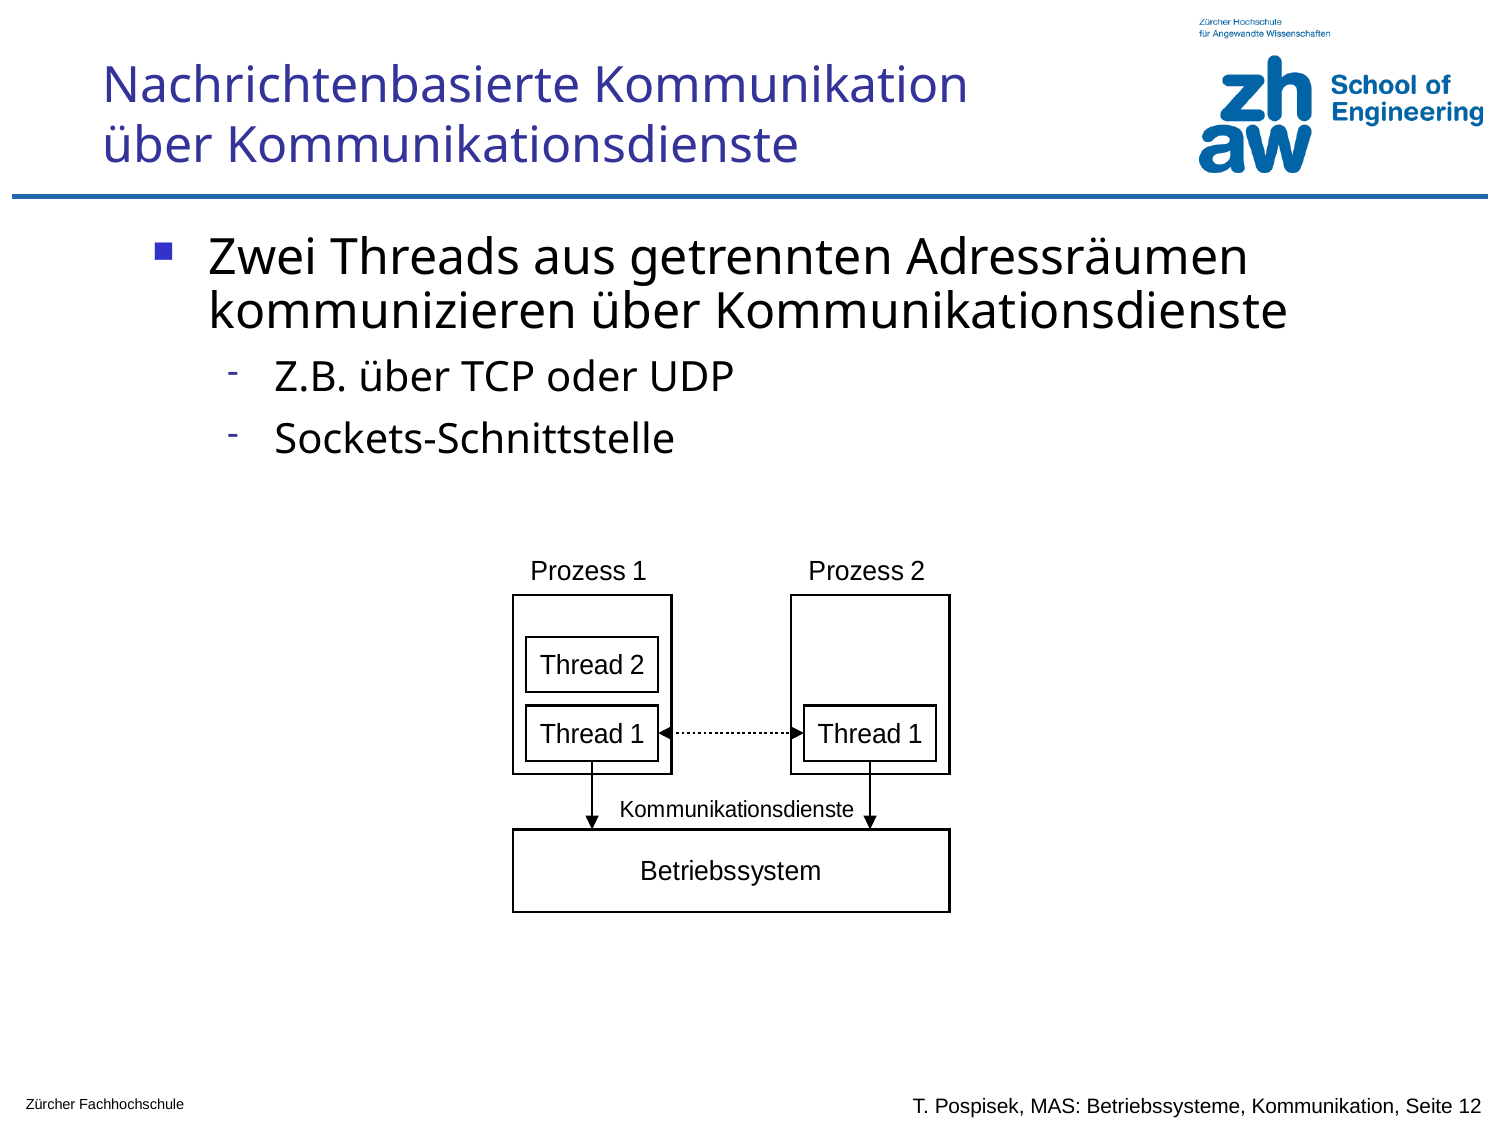

Nachrichtenbasierte Kommunikation
über Kommunikationsdienste
# Zwei Threads aus getrennten Adressräumen kommunizieren über Kommunikationsdienste
Z.B. über TCP oder UDP
Sockets-Schnittstelle